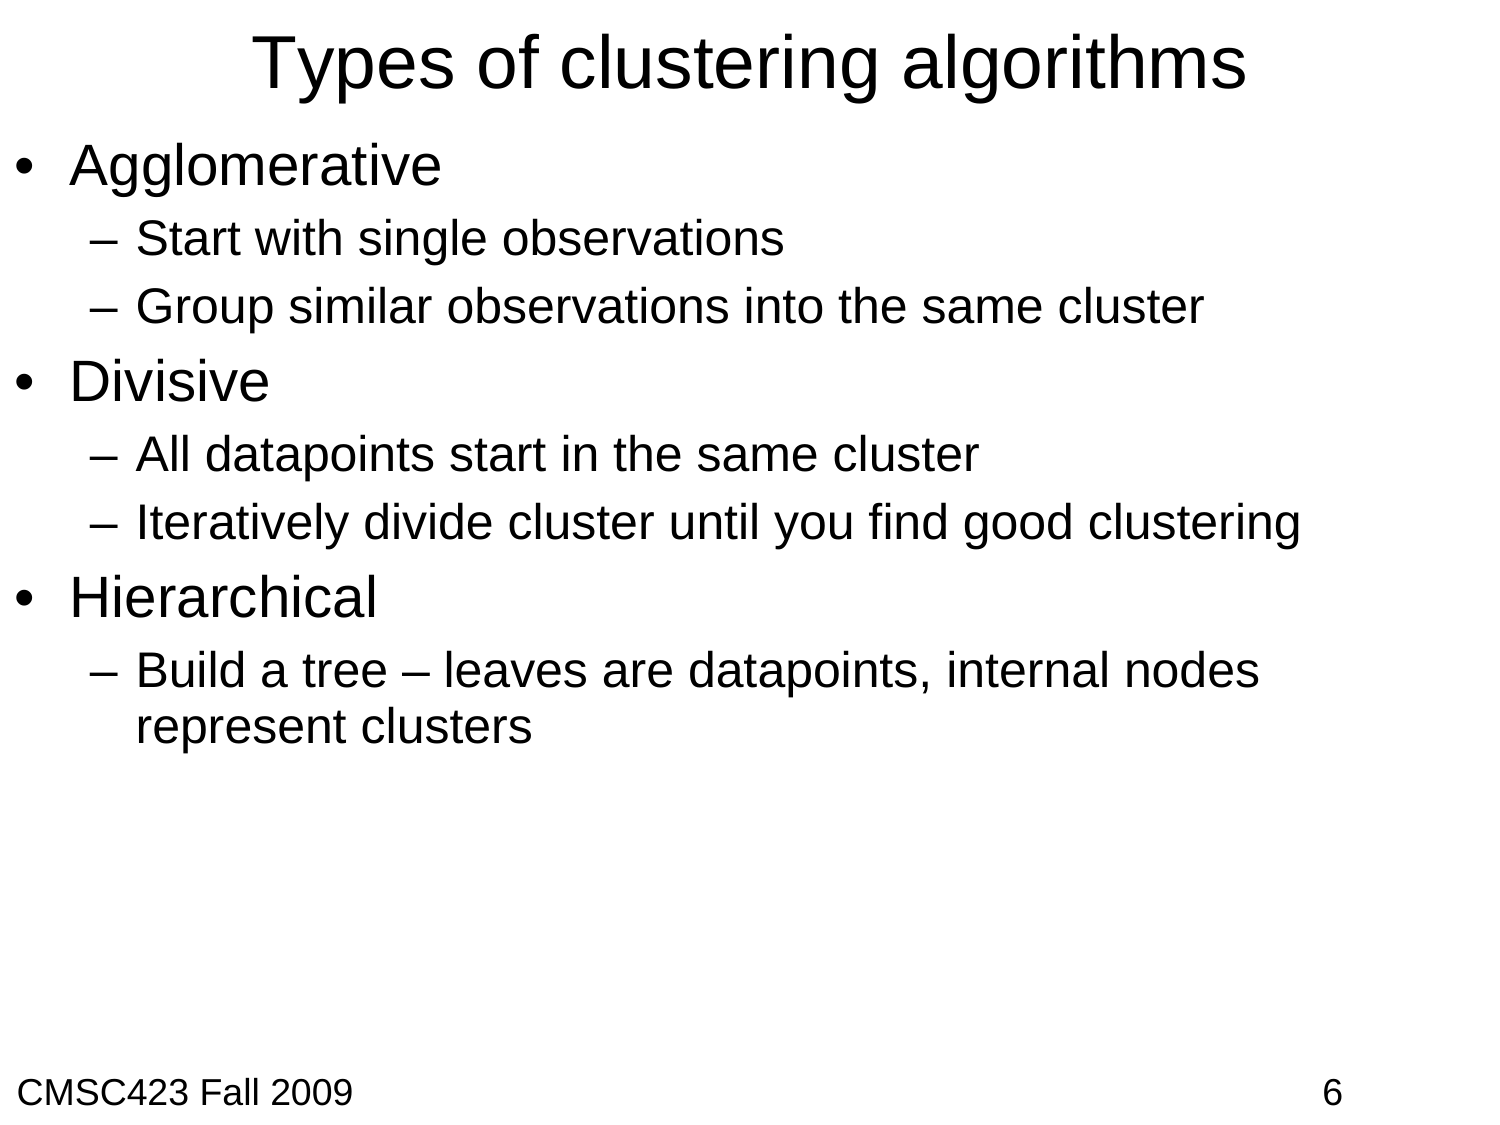

# Types of clustering algorithms
Agglomerative
Start with single observations
Group similar observations into the same cluster
Divisive
All datapoints start in the same cluster
Iteratively divide cluster until you find good clustering
Hierarchical
Build a tree – leaves are datapoints, internal nodes represent clusters
CMSC423 Fall 2009
6